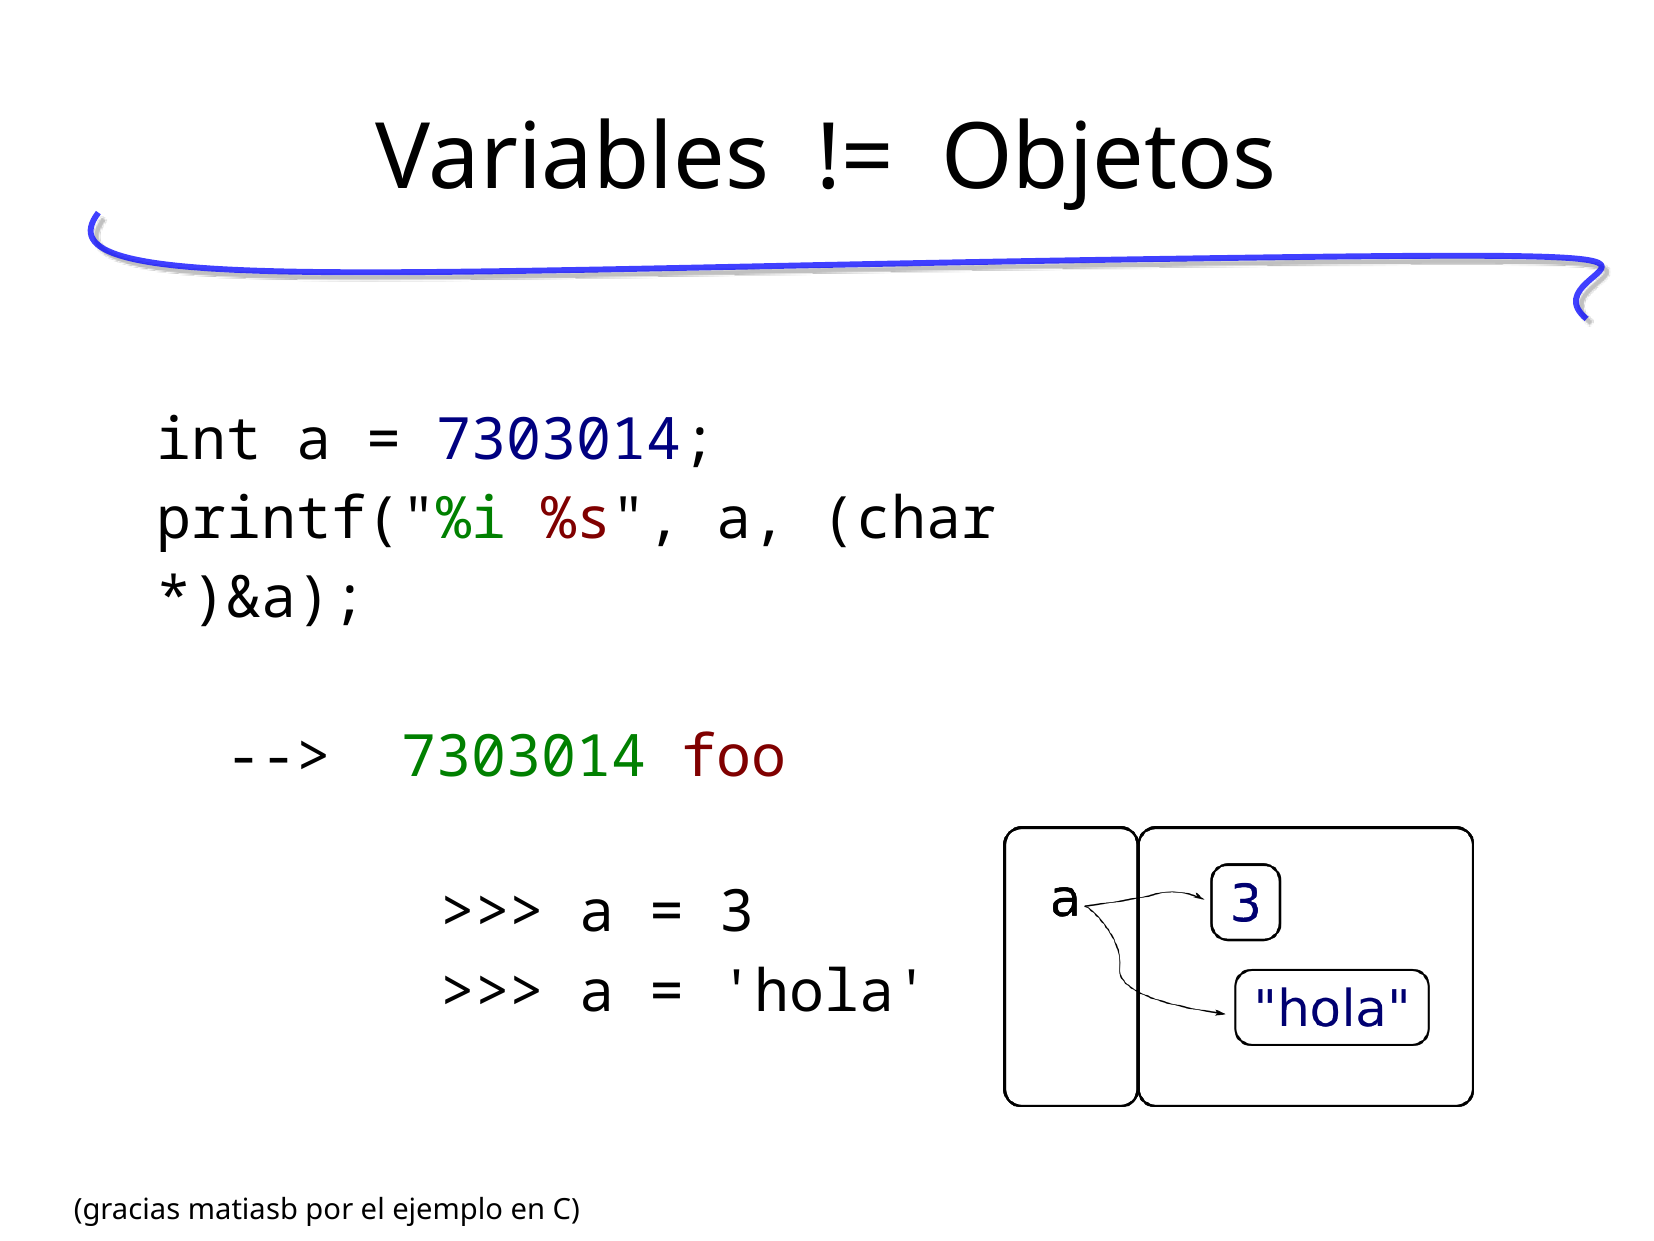

# Variables != Objetos
int a = 7303014;
printf("%i %s", a, (char *)&a);
 --> 7303014 foo
>>> a = 3
>>> a = 'hola'
(gracias matiasb por el ejemplo en C)